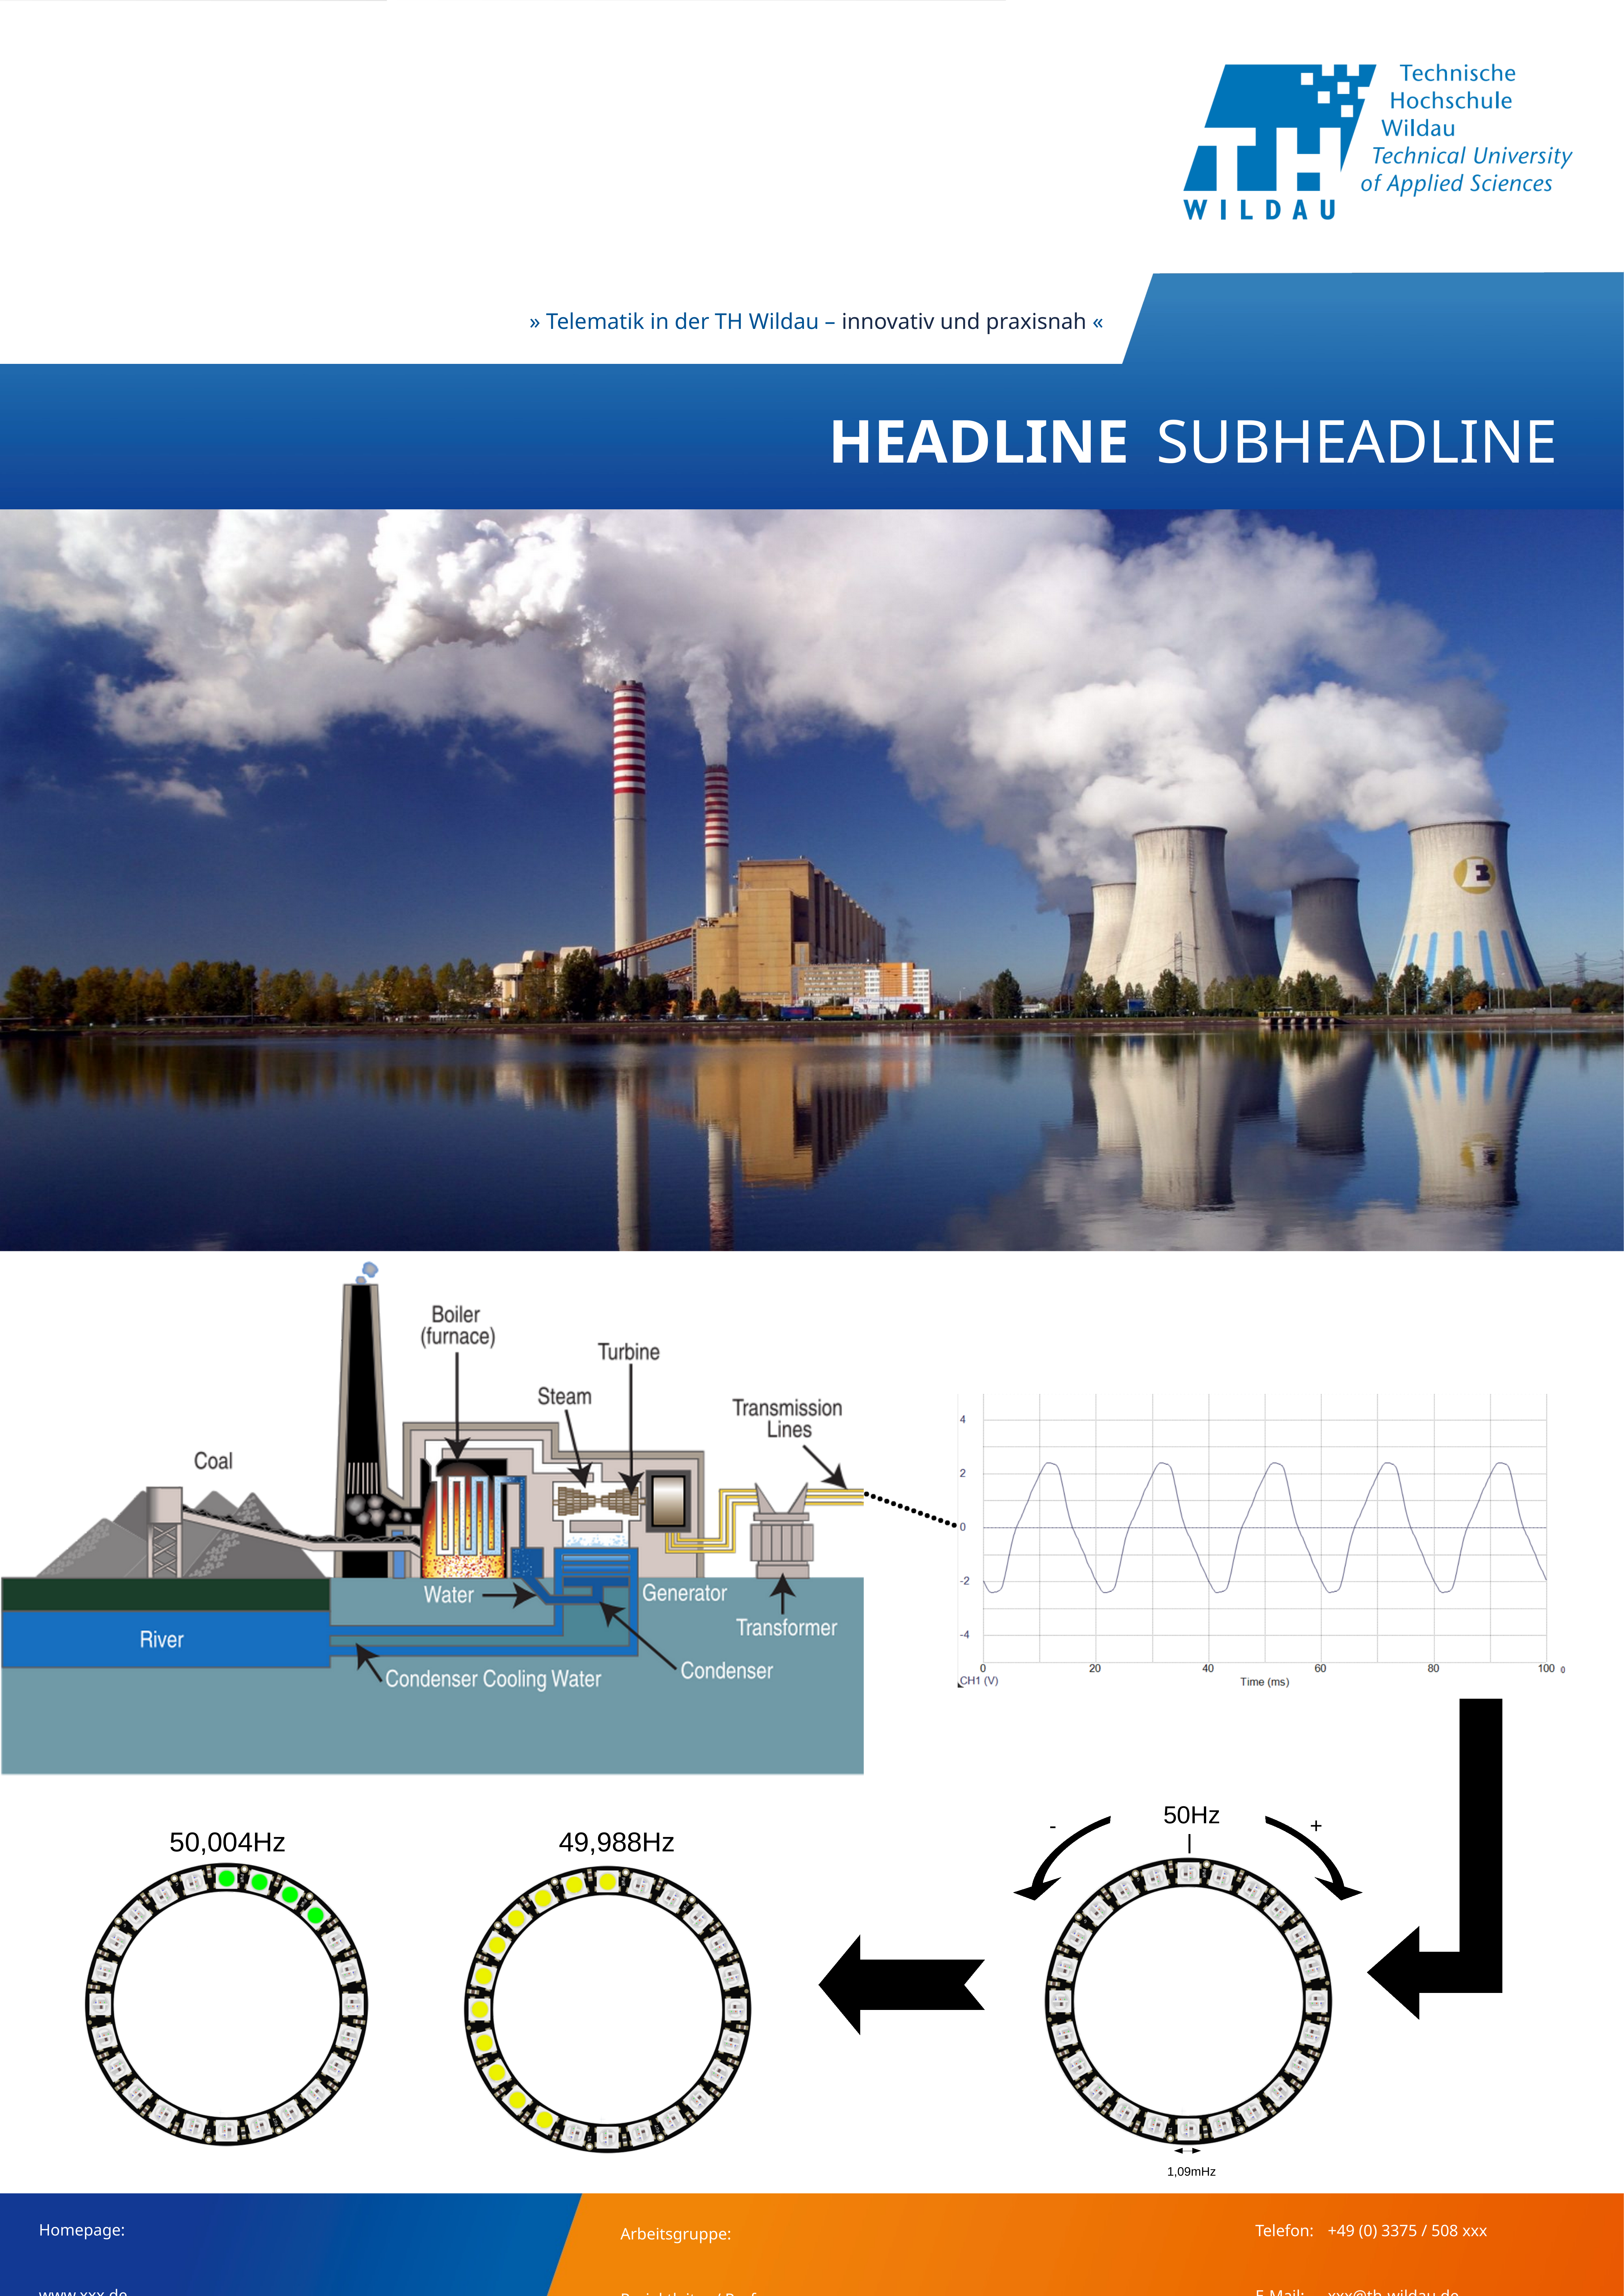

» Telematik in der TH Wildau – innovativ und praxisnah «
HEADLINE SUBHEADLINE
50Hz
-
+
50,004Hz
49,988Hz
1,09mHz
Homepage:
www.xxx.de
Telefon:	+49 (0) 3375 / 508 xxx
E-Mail:	xxx@th-wildau.de
Arbeitsgruppe:
Projektleiter / Professor: